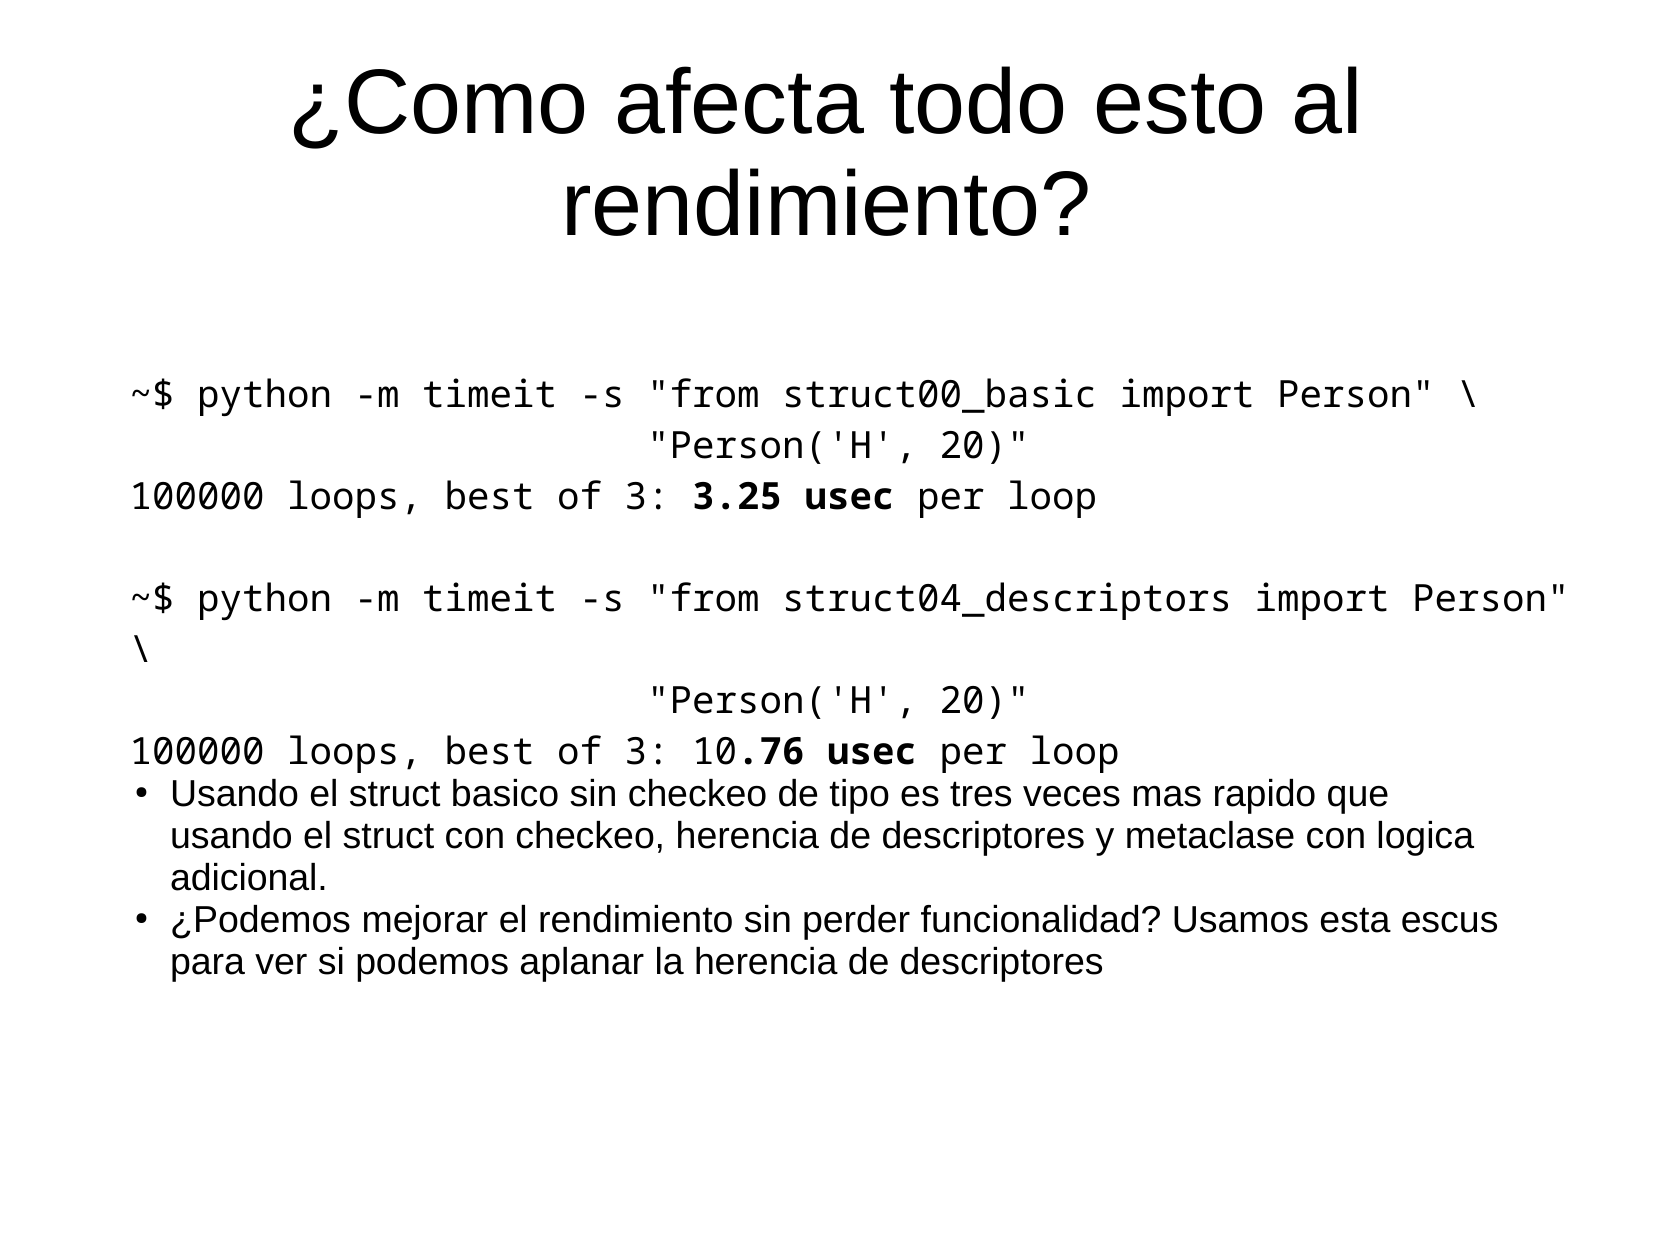

# ¿Como afecta todo esto al rendimiento?
~$ python -m timeit -s "from struct00_basic import Person" \
 "Person('H', 20)"
100000 loops, best of 3: 3.25 usec per loop
~$ python -m timeit -s "from struct04_descriptors import Person" \
 "Person('H', 20)"
100000 loops, best of 3: 10.76 usec per loop
Usando el struct basico sin checkeo de tipo es tres veces mas rapido que
usando el struct con checkeo, herencia de descriptores y metaclase con logica
adicional.
¿Podemos mejorar el rendimiento sin perder funcionalidad? Usamos esta escus
para ver si podemos aplanar la herencia de descriptores